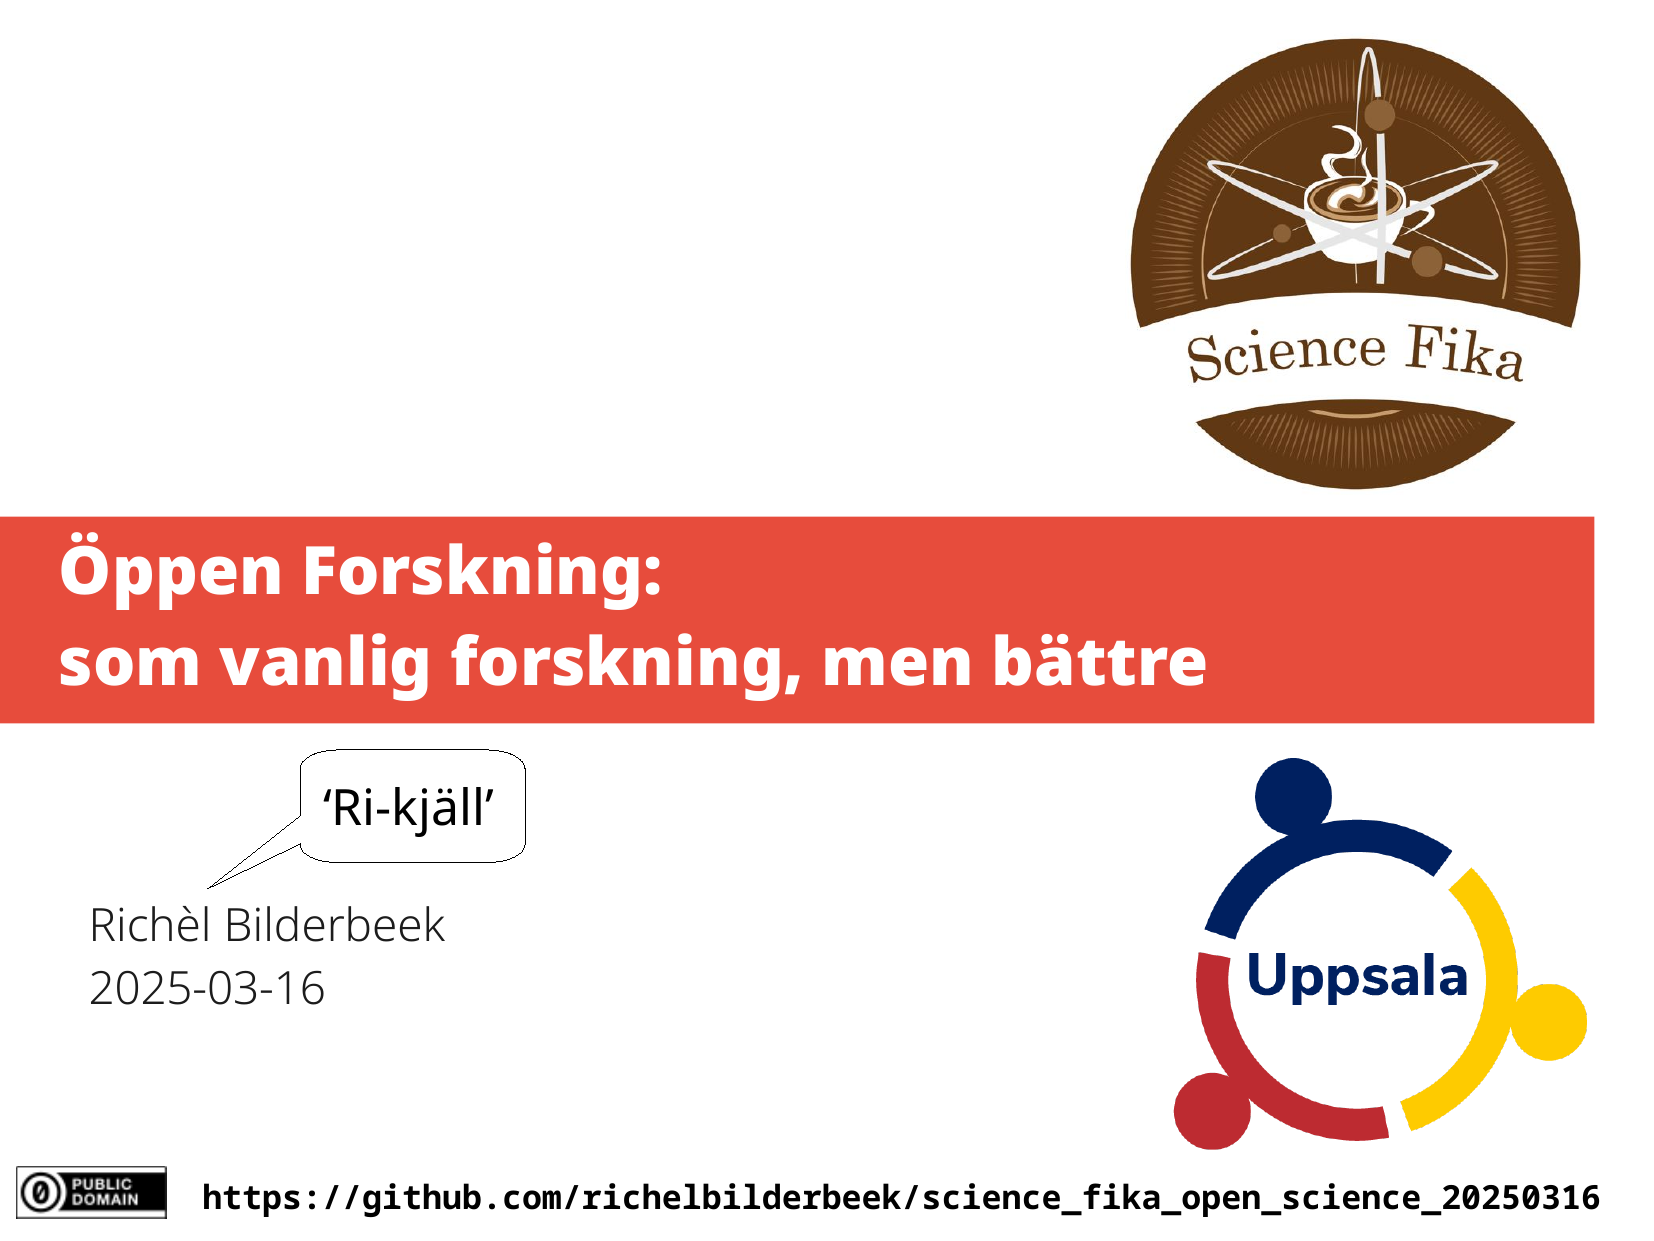

# Öppen Forskning: som vanlig forskning, men bättre
‘Ri-kjäll’
Richèl Bilderbeek
2025-03-16
https://github.com/richelbilderbeek/science_fika_open_science_20250316